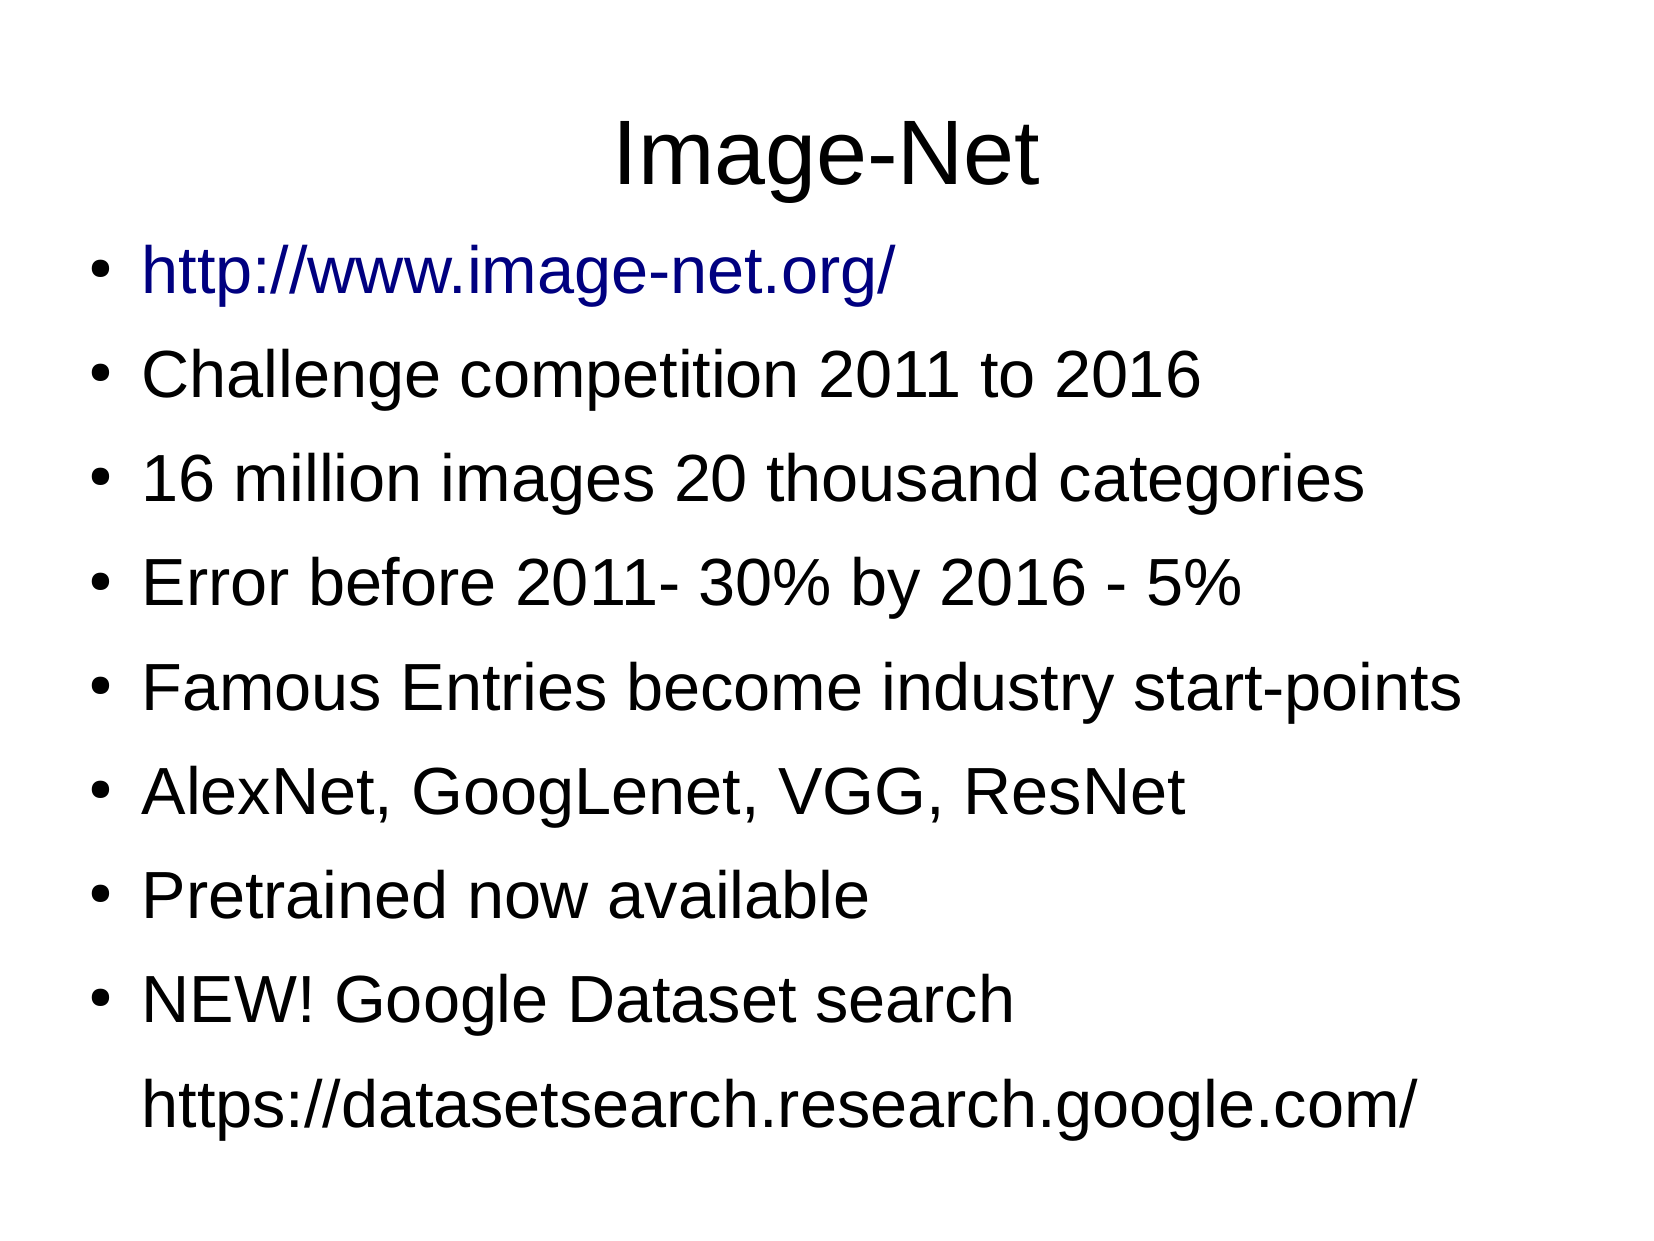

# Image-Net
http://www.image-net.org/
Challenge competition 2011 to 2016
16 million images 20 thousand categories
Error before 2011- 30% by 2016 - 5%
Famous Entries become industry start-points
AlexNet, GoogLenet, VGG, ResNet
Pretrained now available
NEW! Google Dataset search
https://datasetsearch.research.google.com/